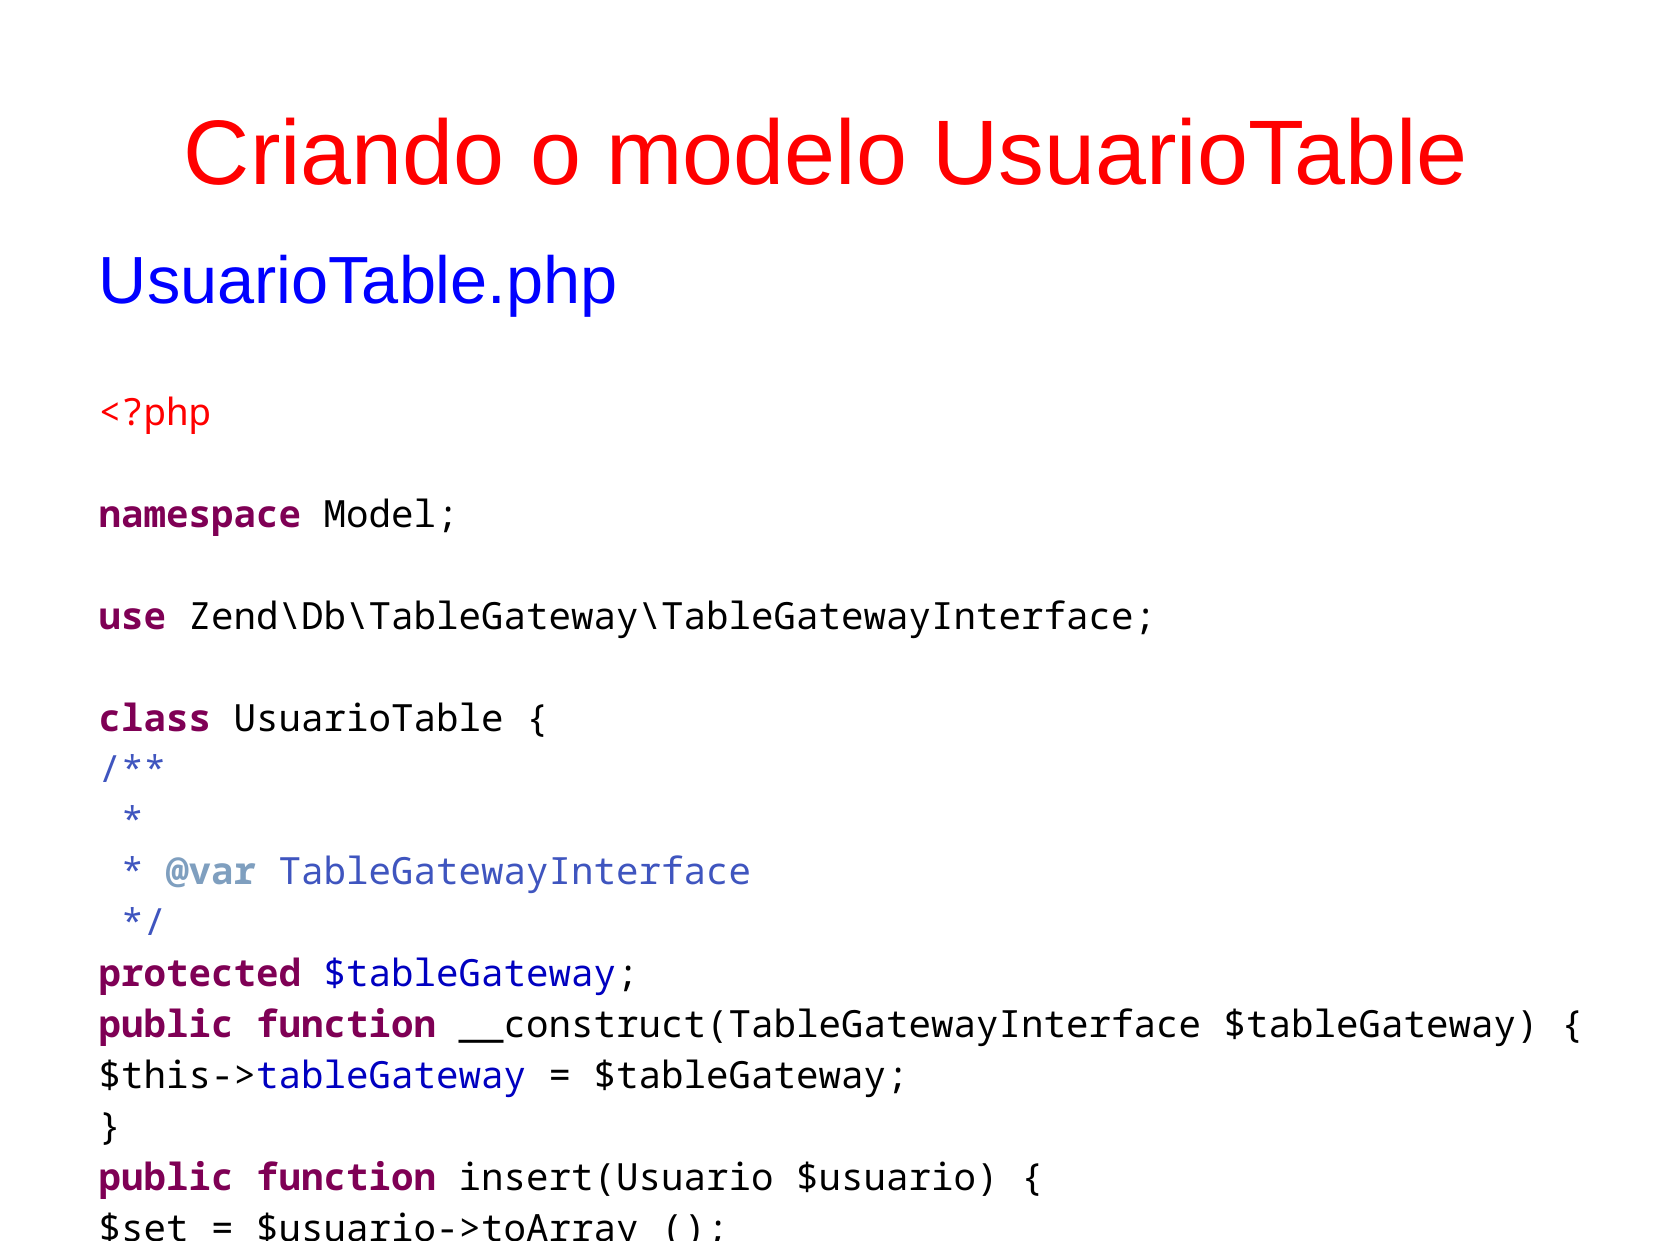

Criando o modelo UsuarioTable
UsuarioTable.php
#
<?php
namespace Model;
use Zend\Db\TableGateway\TableGatewayInterface;
class UsuarioTable {
/**
 *
 * @var TableGatewayInterface
 */
protected $tableGateway;
public function __construct(TableGatewayInterface $tableGateway) {
$this->tableGateway = $tableGateway;
}
public function insert(Usuario $usuario) {
$set = $usuario->toArray ();
$this->tableGateway->insert ( $set );
}